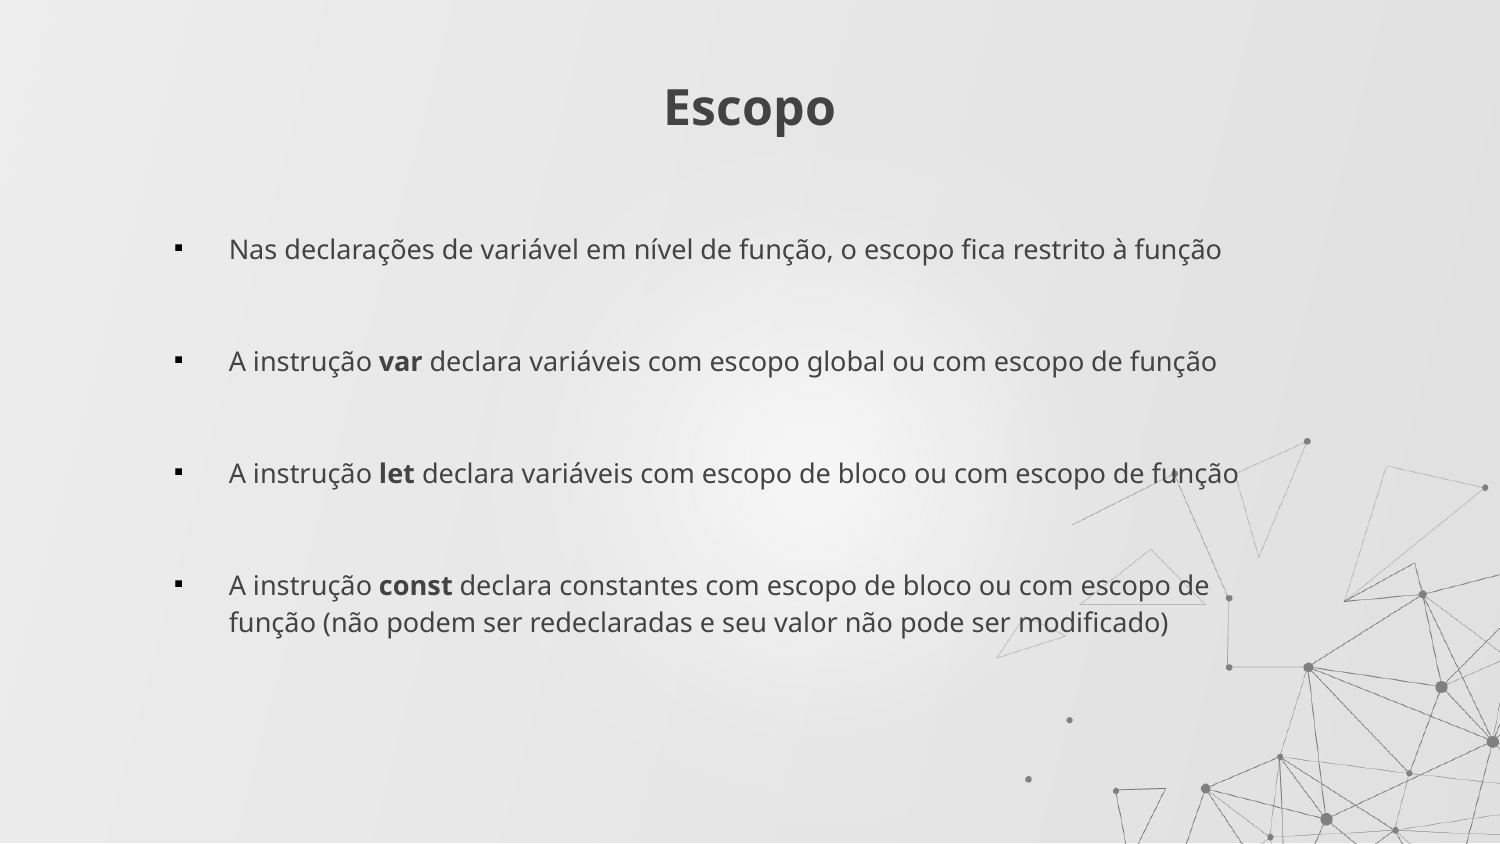

Escopo
# Nas declarações de variável em nível de função, o escopo fica restrito à função
A instrução var declara variáveis com escopo global ou com escopo de função
A instrução let declara variáveis com escopo de bloco ou com escopo de função
A instrução const declara constantes com escopo de bloco ou com escopo de função (não podem ser redeclaradas e seu valor não pode ser modificado)